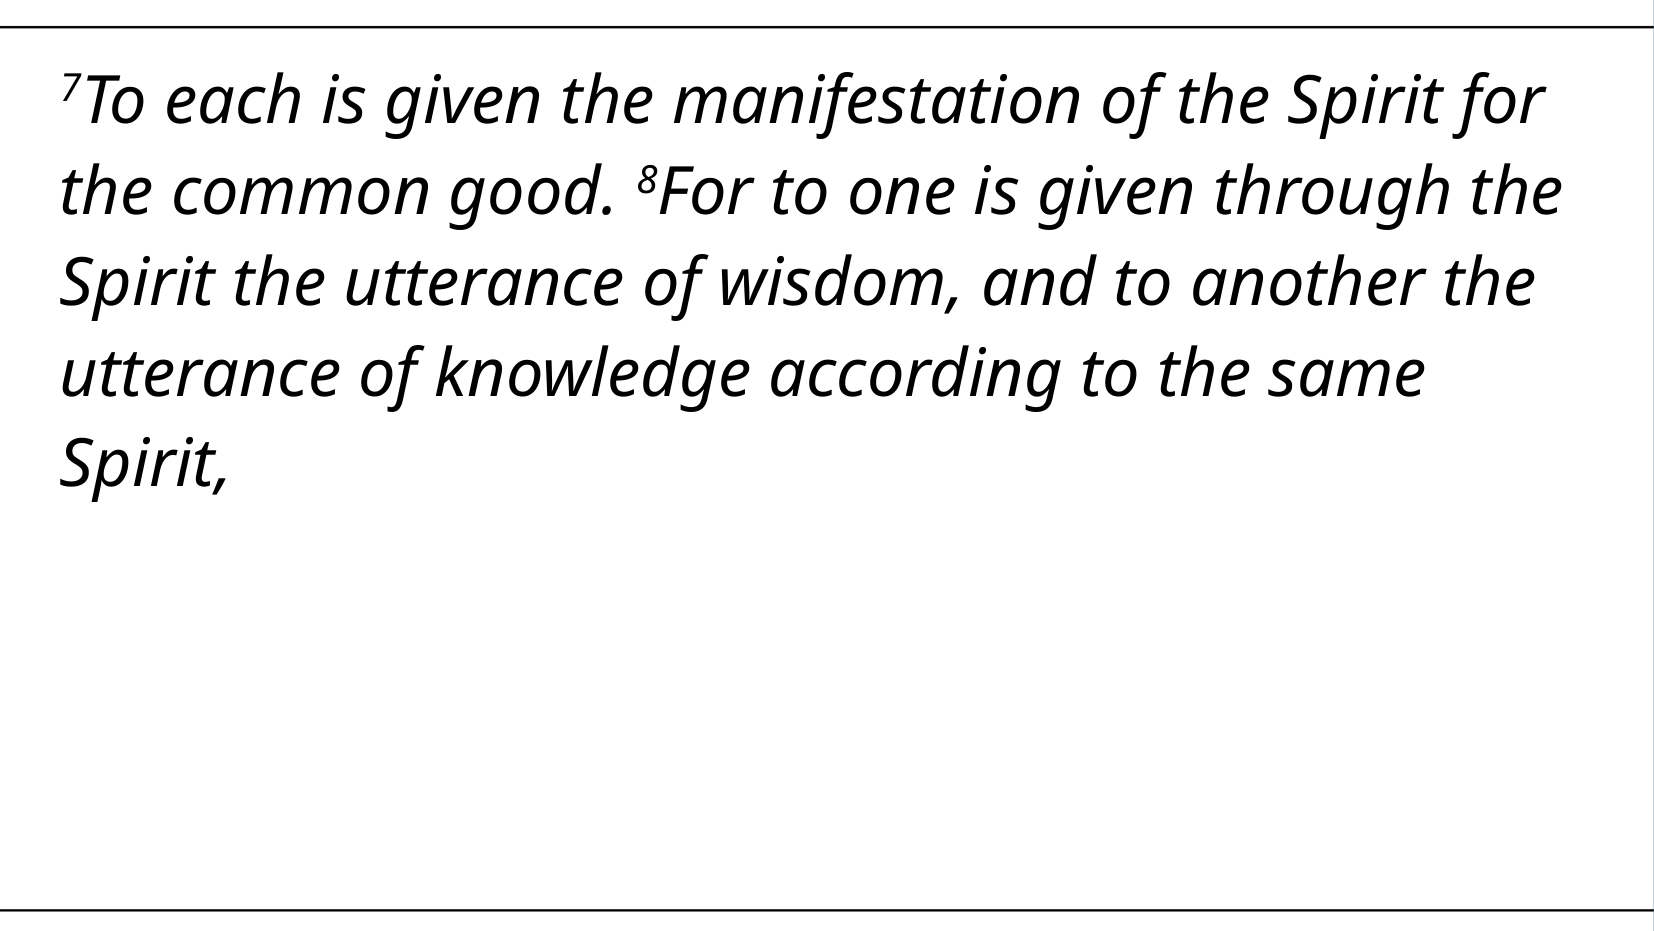

7To each is given the manifestation of the Spirit for the common good. 8For to one is given through the Spirit the utterance of wisdom, and to another the utterance of knowledge according to the same Spirit,